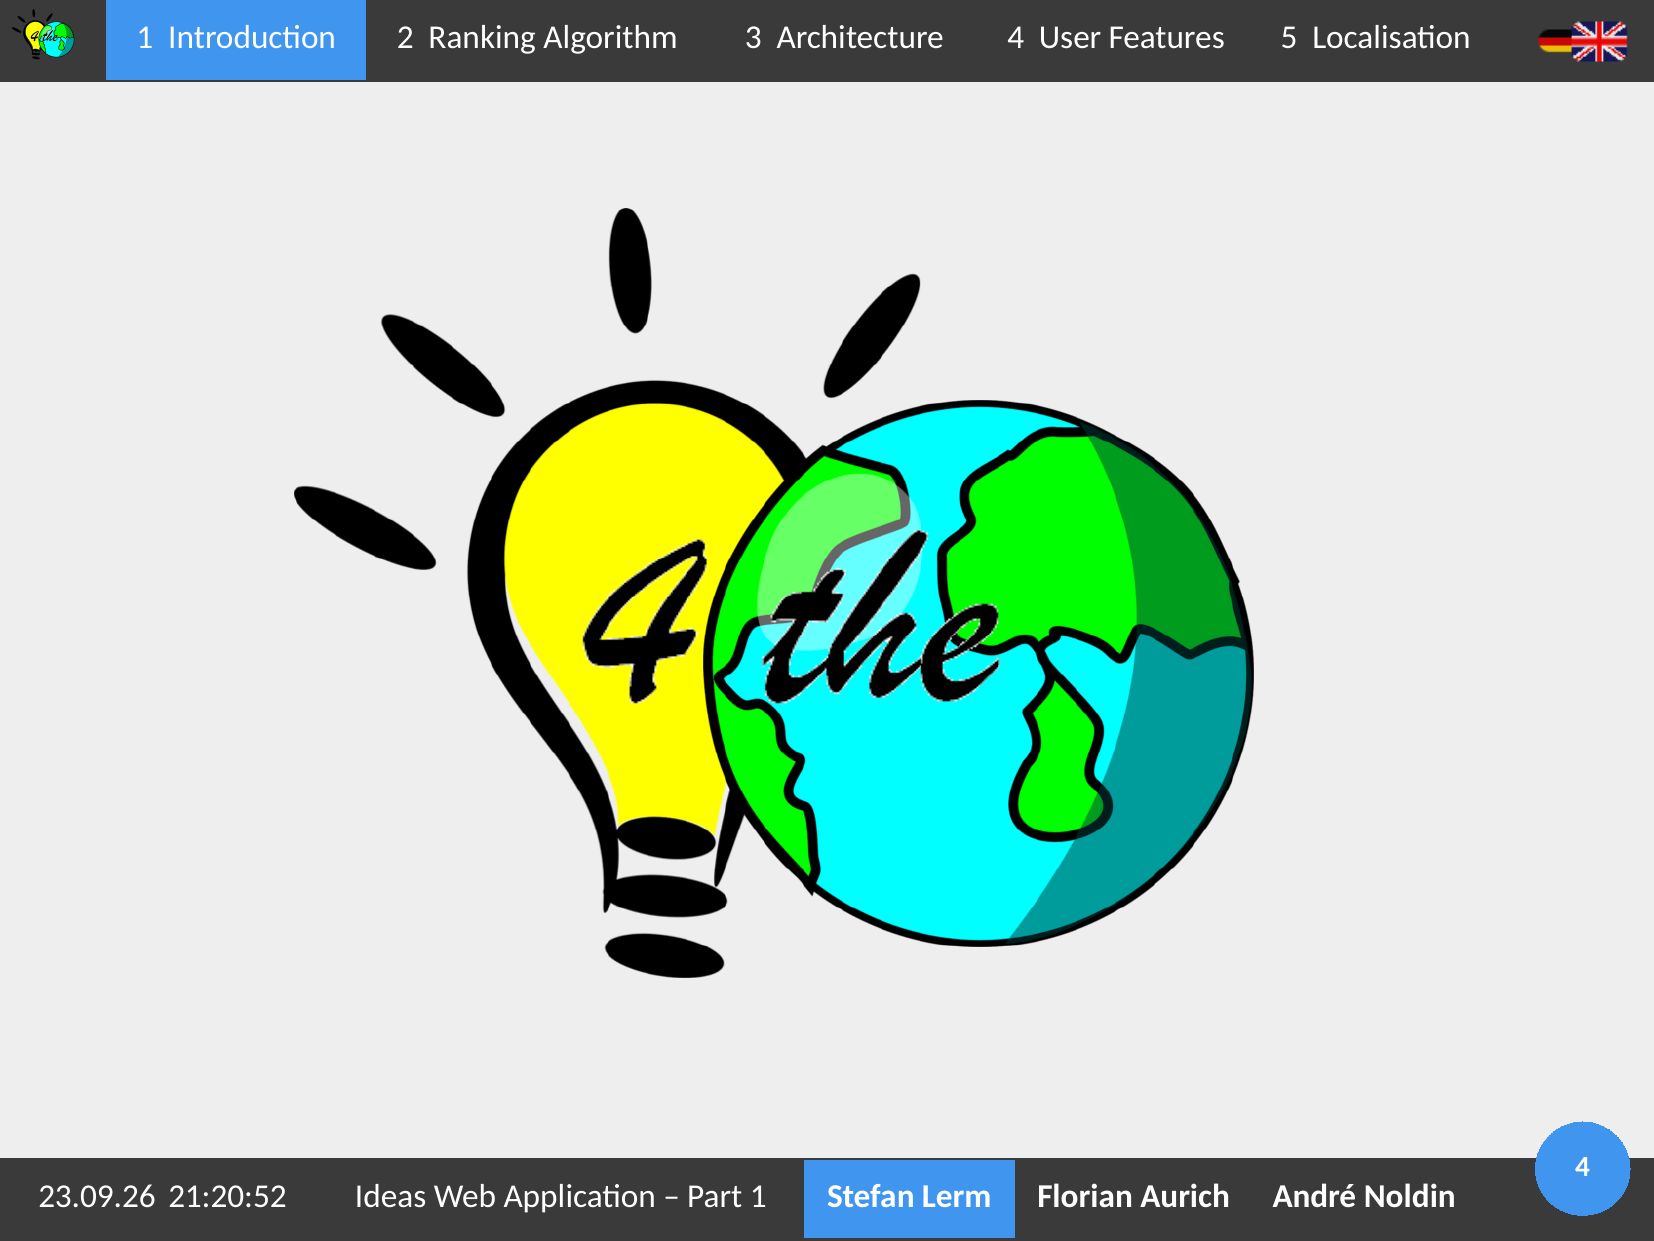

1 Introduction
2 Ranking Algorithm
3 Architecture
4 User Features
5 Localisation
Ideas Web Application – Part 1
Stefan Lerm
Florian Aurich
André Noldin